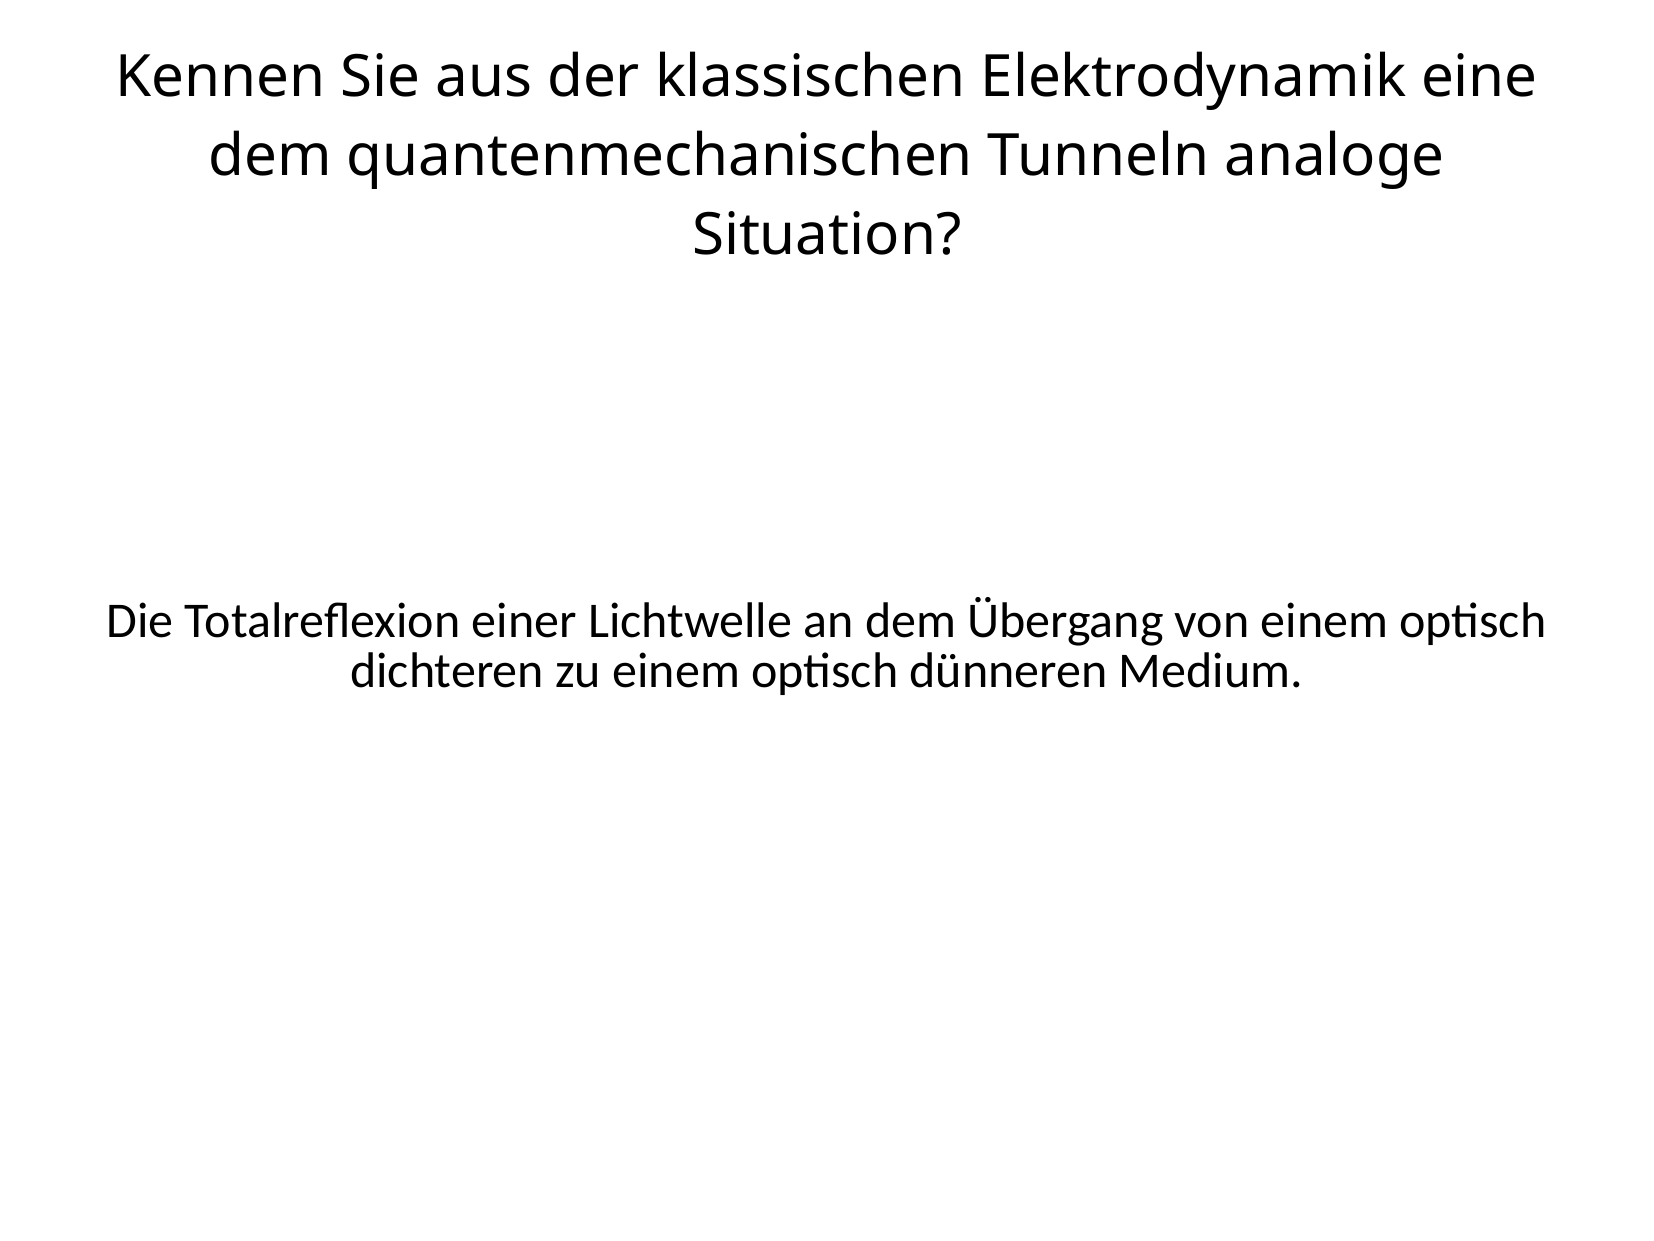

# Kennen Sie aus der klassischen Elektrodynamik eine dem quantenmechanischen Tunneln analoge Situation?
Die Totalreflexion einer Lichtwelle an dem Übergang von einem optisch dichteren zu einem optisch dünneren Medium.